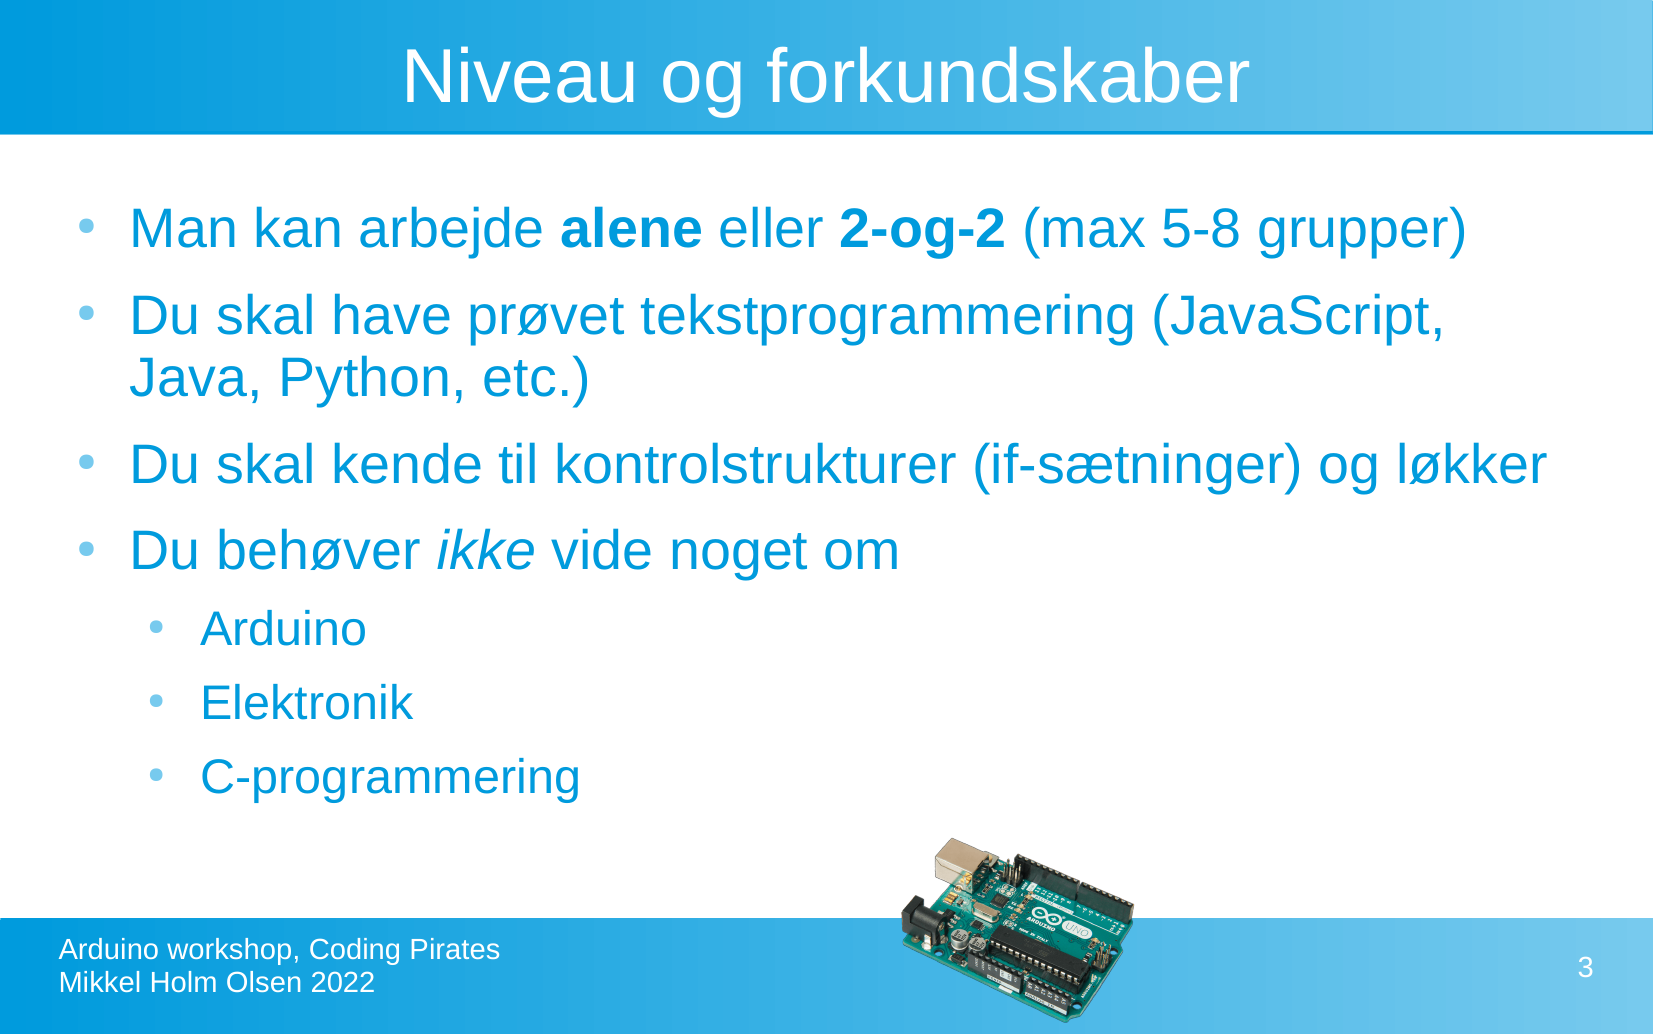

# Niveau og forkundskaber
Man kan arbejde alene eller 2-og-2 (max 5-8 grupper)
Du skal have prøvet tekstprogrammering (JavaScript, Java, Python, etc.)
Du skal kende til kontrolstrukturer (if-sætninger) og løkker
Du behøver ikke vide noget om
Arduino
Elektronik
C-programmering
3